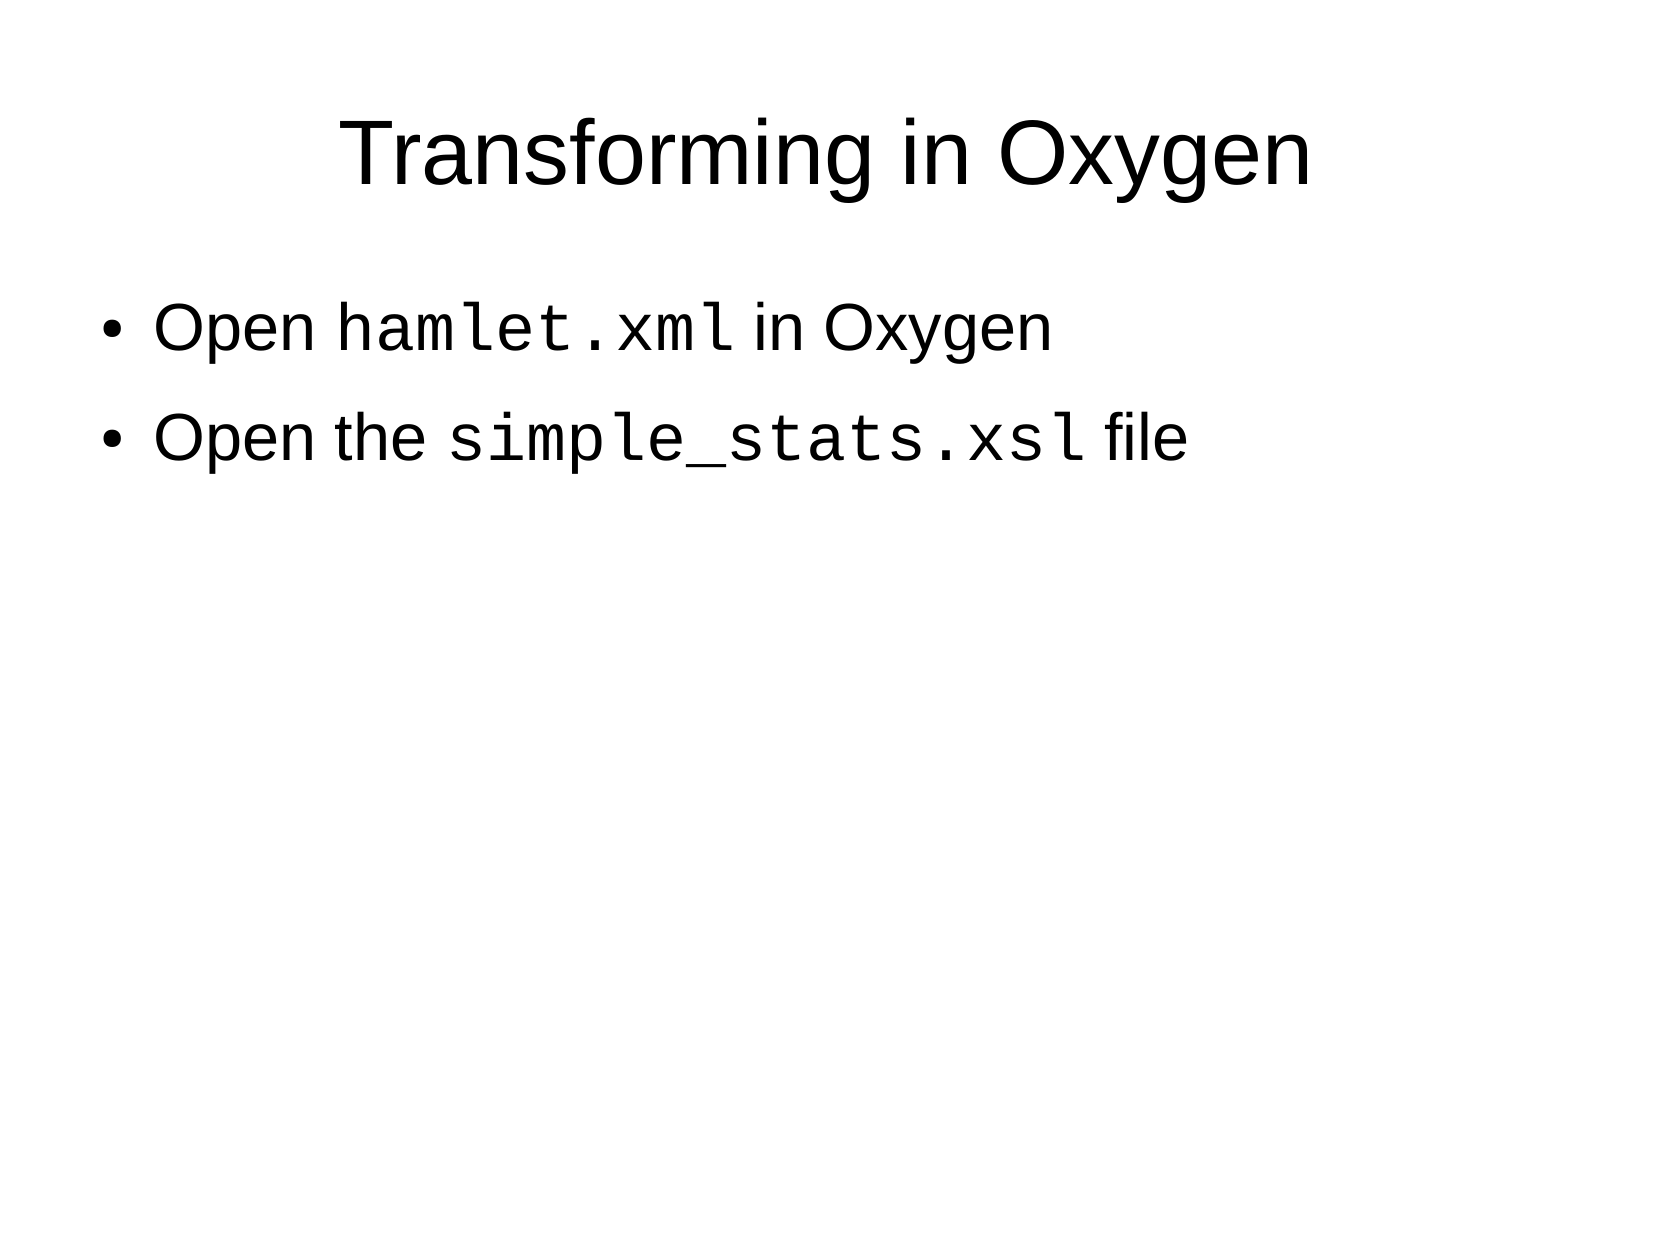

# Transforming in Oxygen
Open hamlet.xml in Oxygen
Open the simple_stats.xsl file